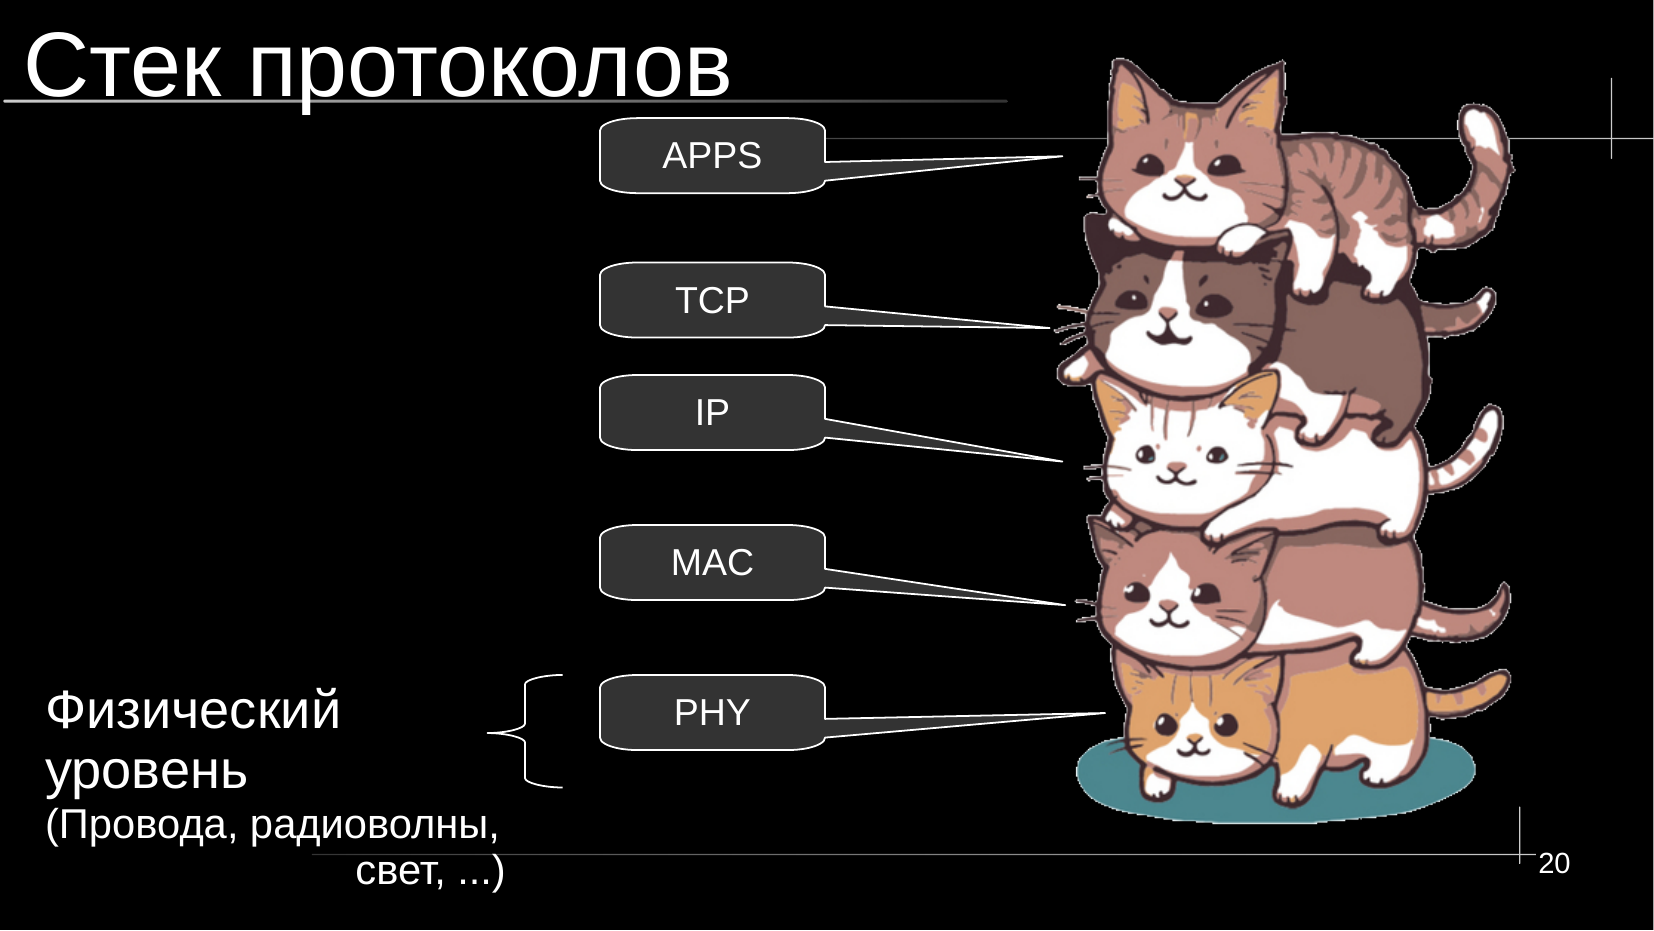

# Стек протоколов
APPS
TCP
IP
MAC
Физический
уровень
(Провода, радиоволны,
 свет, ...)
PHY
20